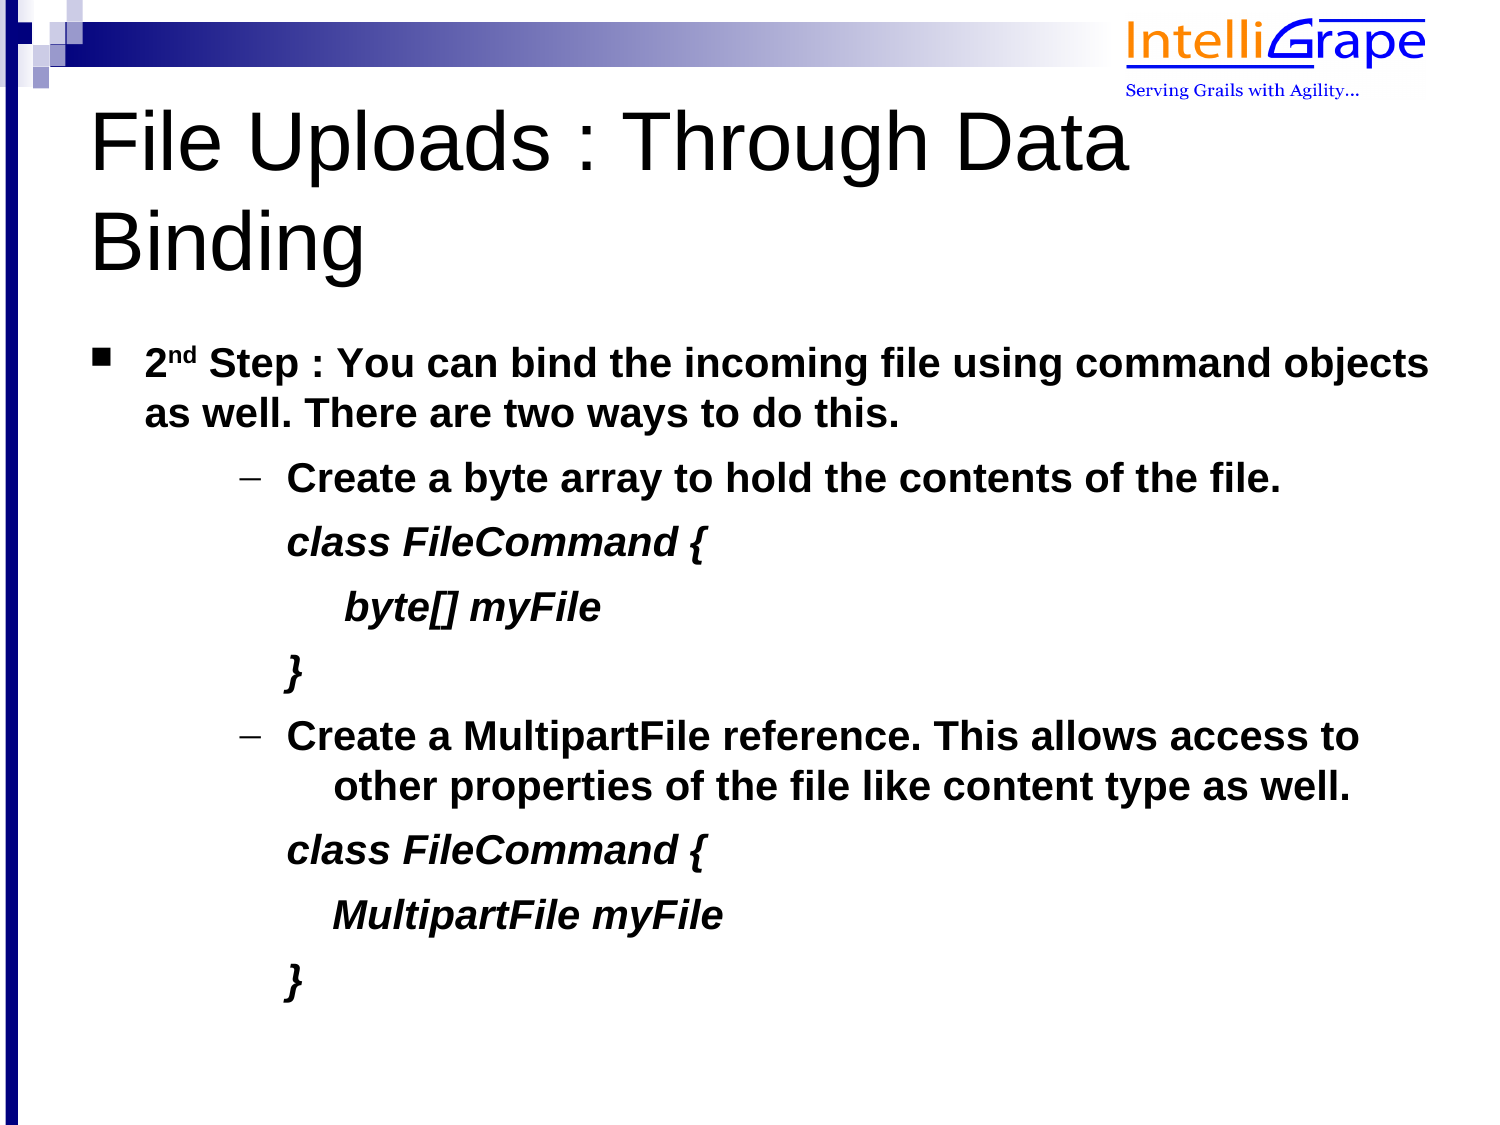

# File Uploads : Through Data Binding
2nd Step : You can bind the incoming file using command objects as well. There are two ways to do this.
Create a byte array to hold the contents of the file.
class FileCommand {
 byte[] myFile
}
Create a MultipartFile reference. This allows access to other properties of the file like content type as well.
class FileCommand {
 MultipartFile myFile
}